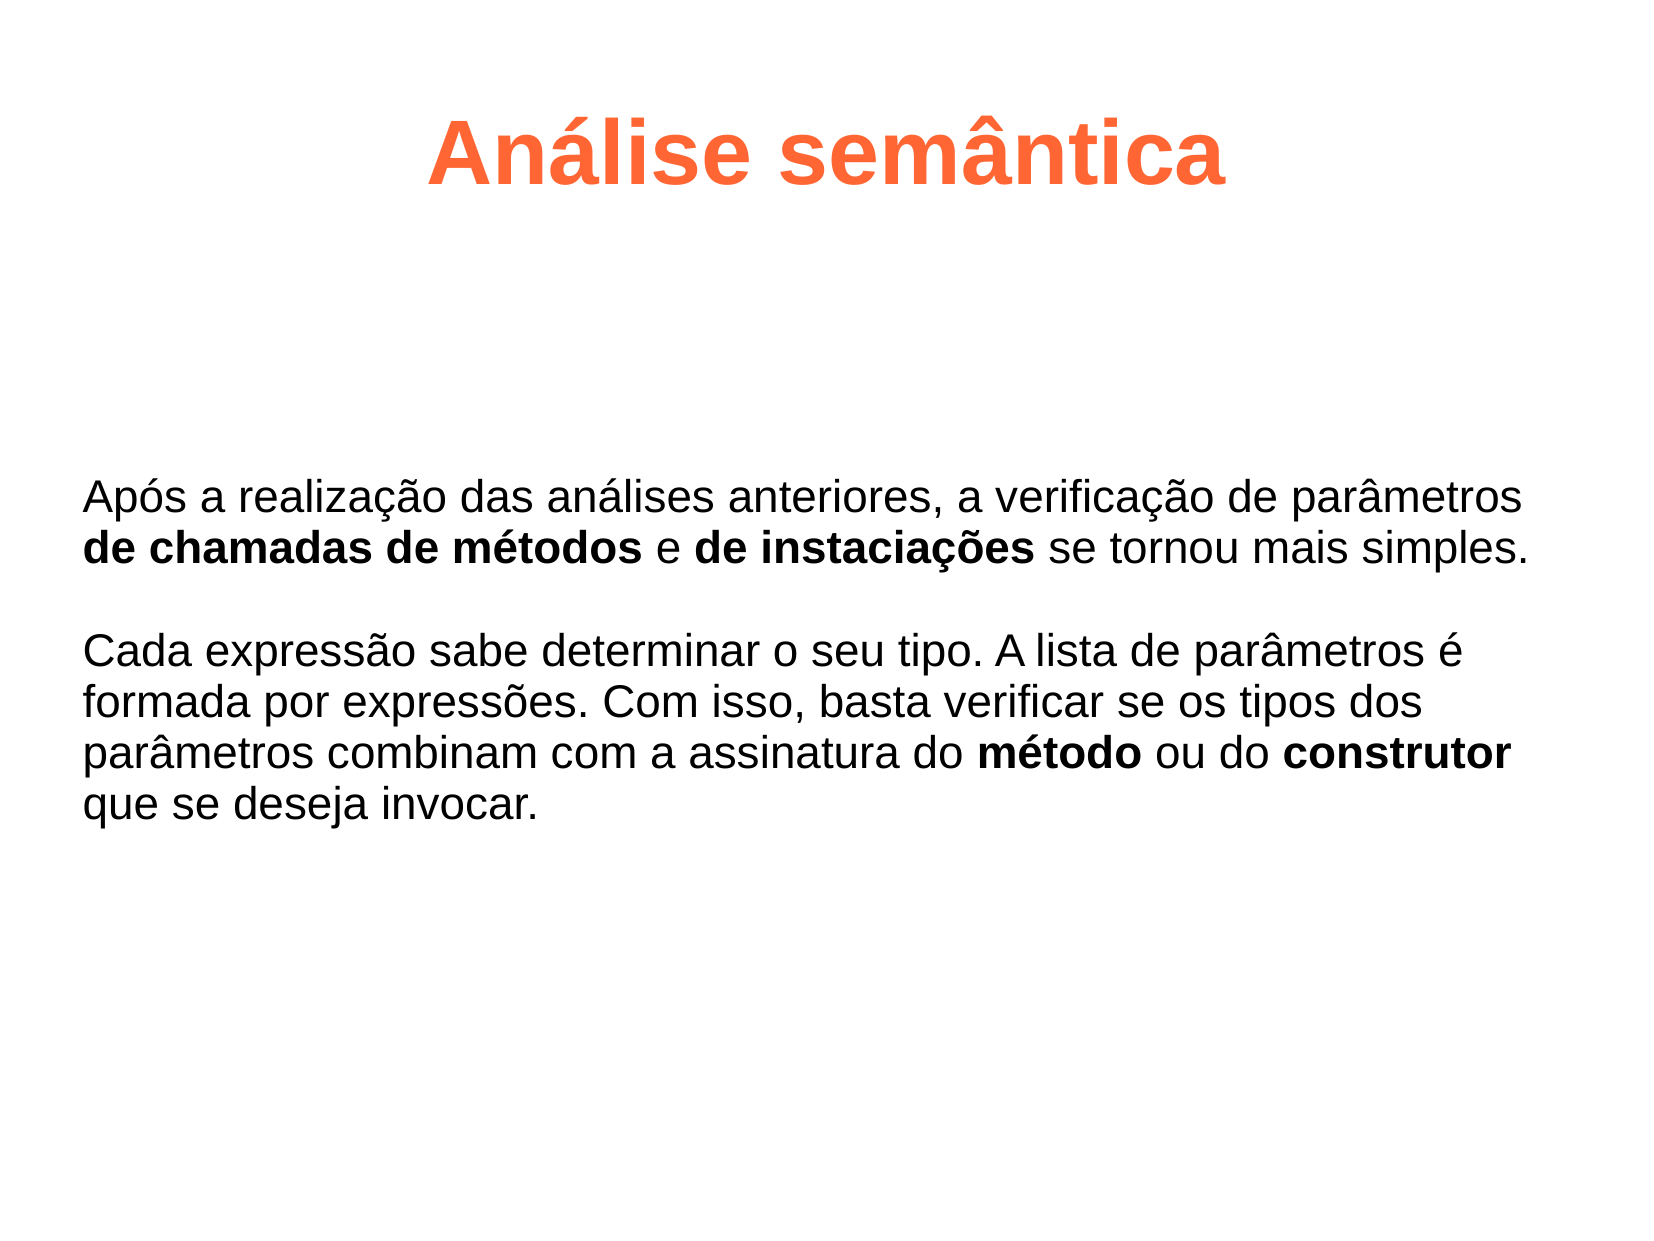

# Análise semântica
Após a realização das análises anteriores, a verificação de parâmetros de chamadas de métodos e de instaciações se tornou mais simples.
Cada expressão sabe determinar o seu tipo. A lista de parâmetros é formada por expressões. Com isso, basta verificar se os tipos dos parâmetros combinam com a assinatura do método ou do construtor que se deseja invocar.